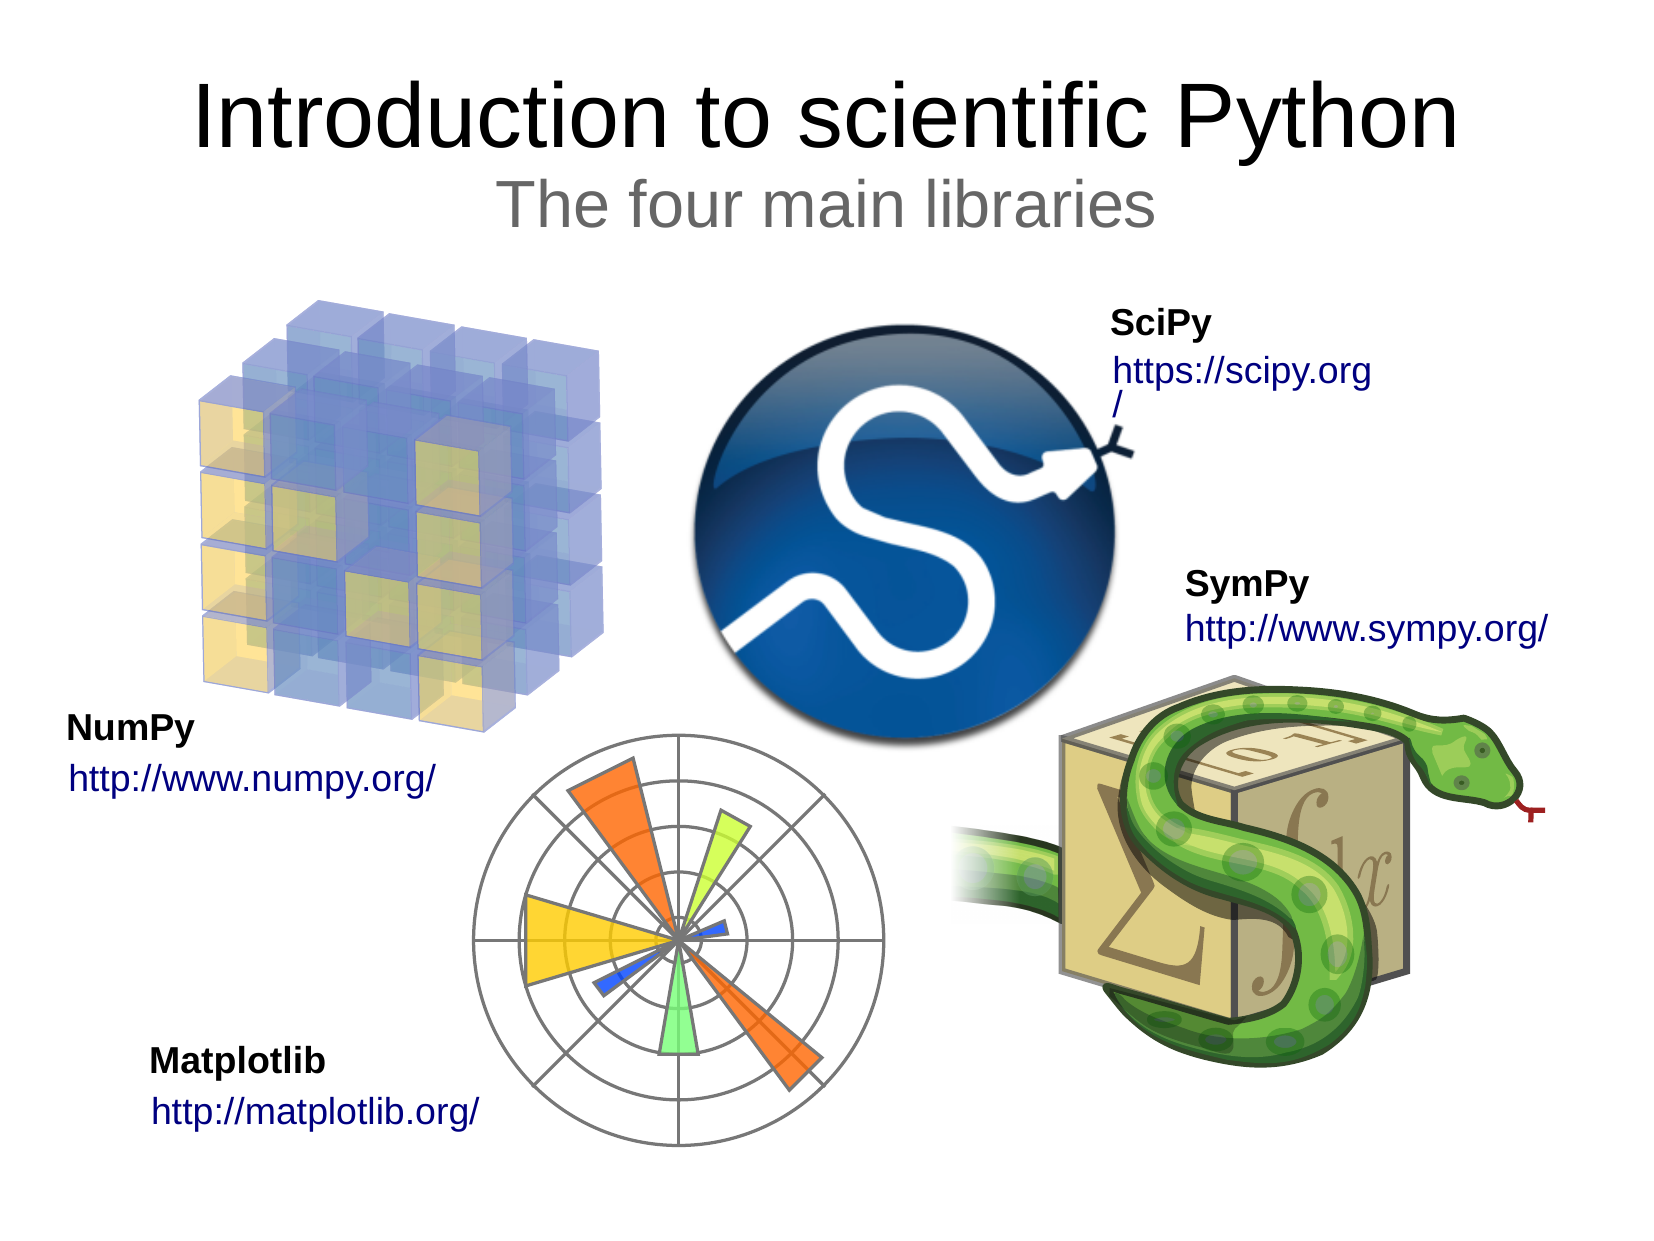

# Introduction to scientific Python The four main libraries
SciPy
https://scipy.org/
SymPy
http://www.sympy.org/
NumPy
http://www.numpy.org/
Matplotlib
http://matplotlib.org/